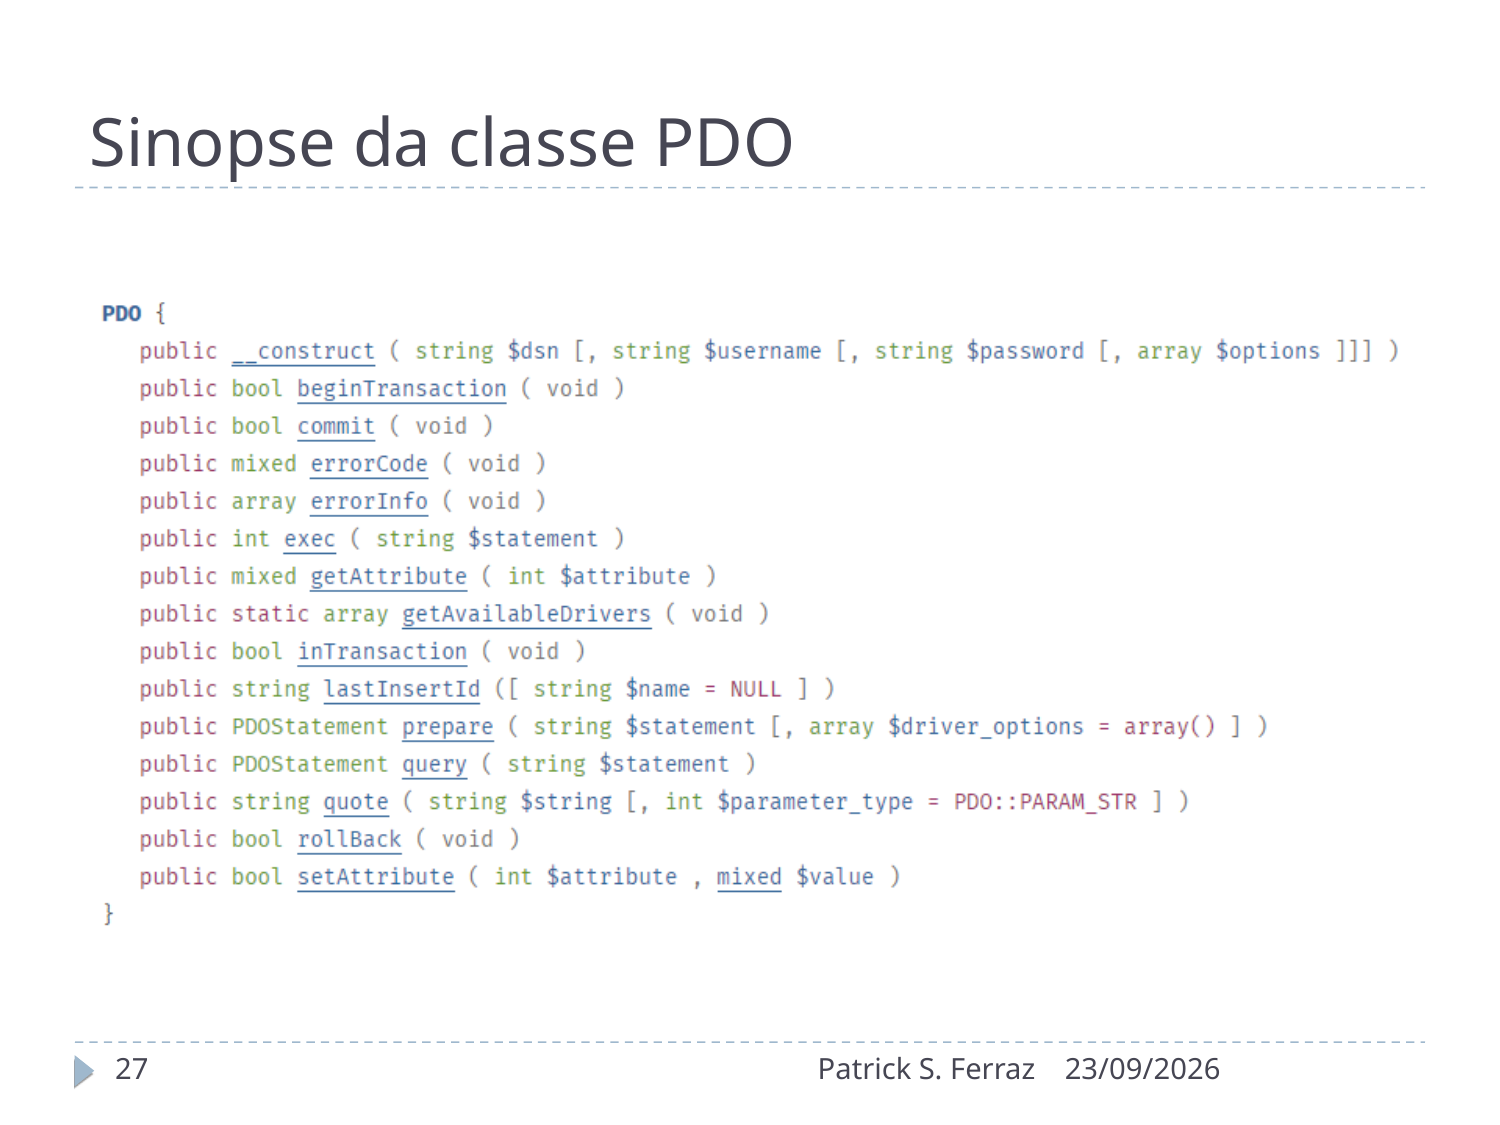

# Sinopse da classe PDO
Patrick S. Ferraz